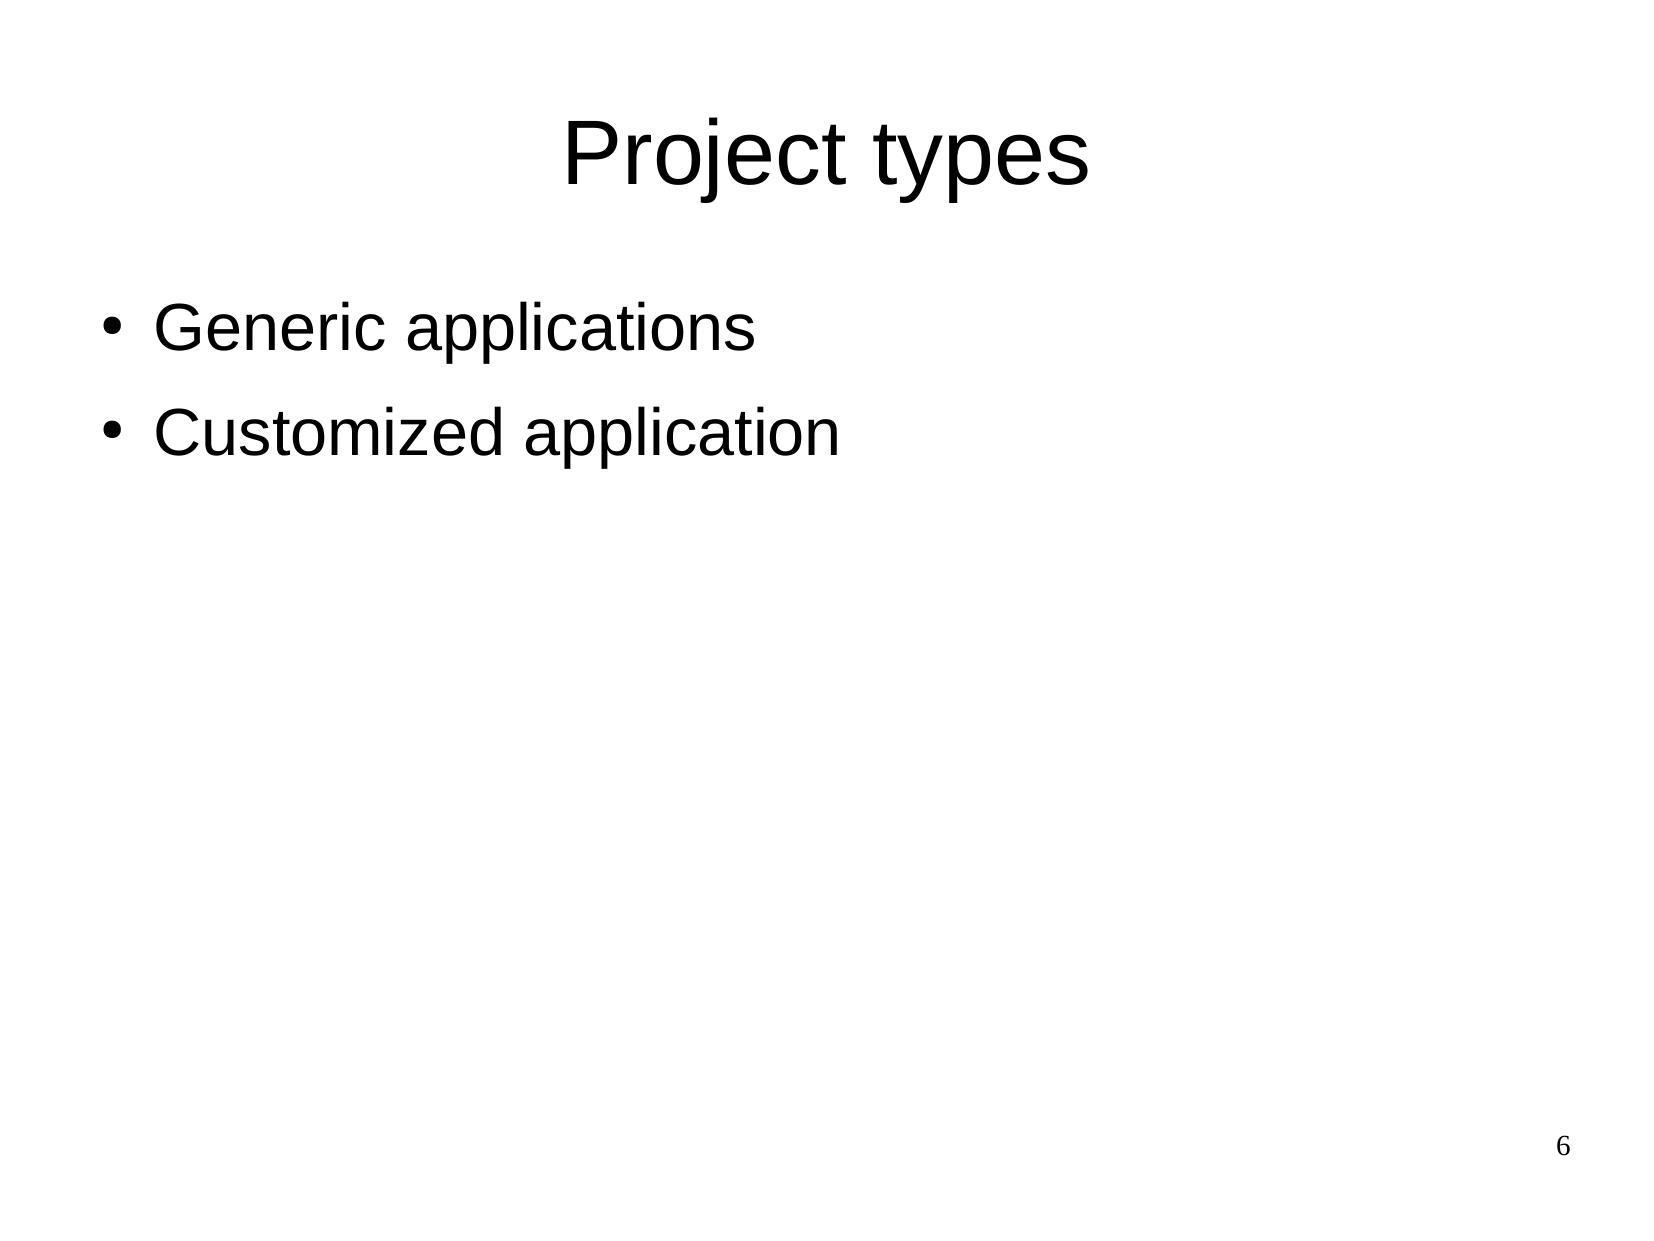

# Project types
Generic applications
Customized application
6